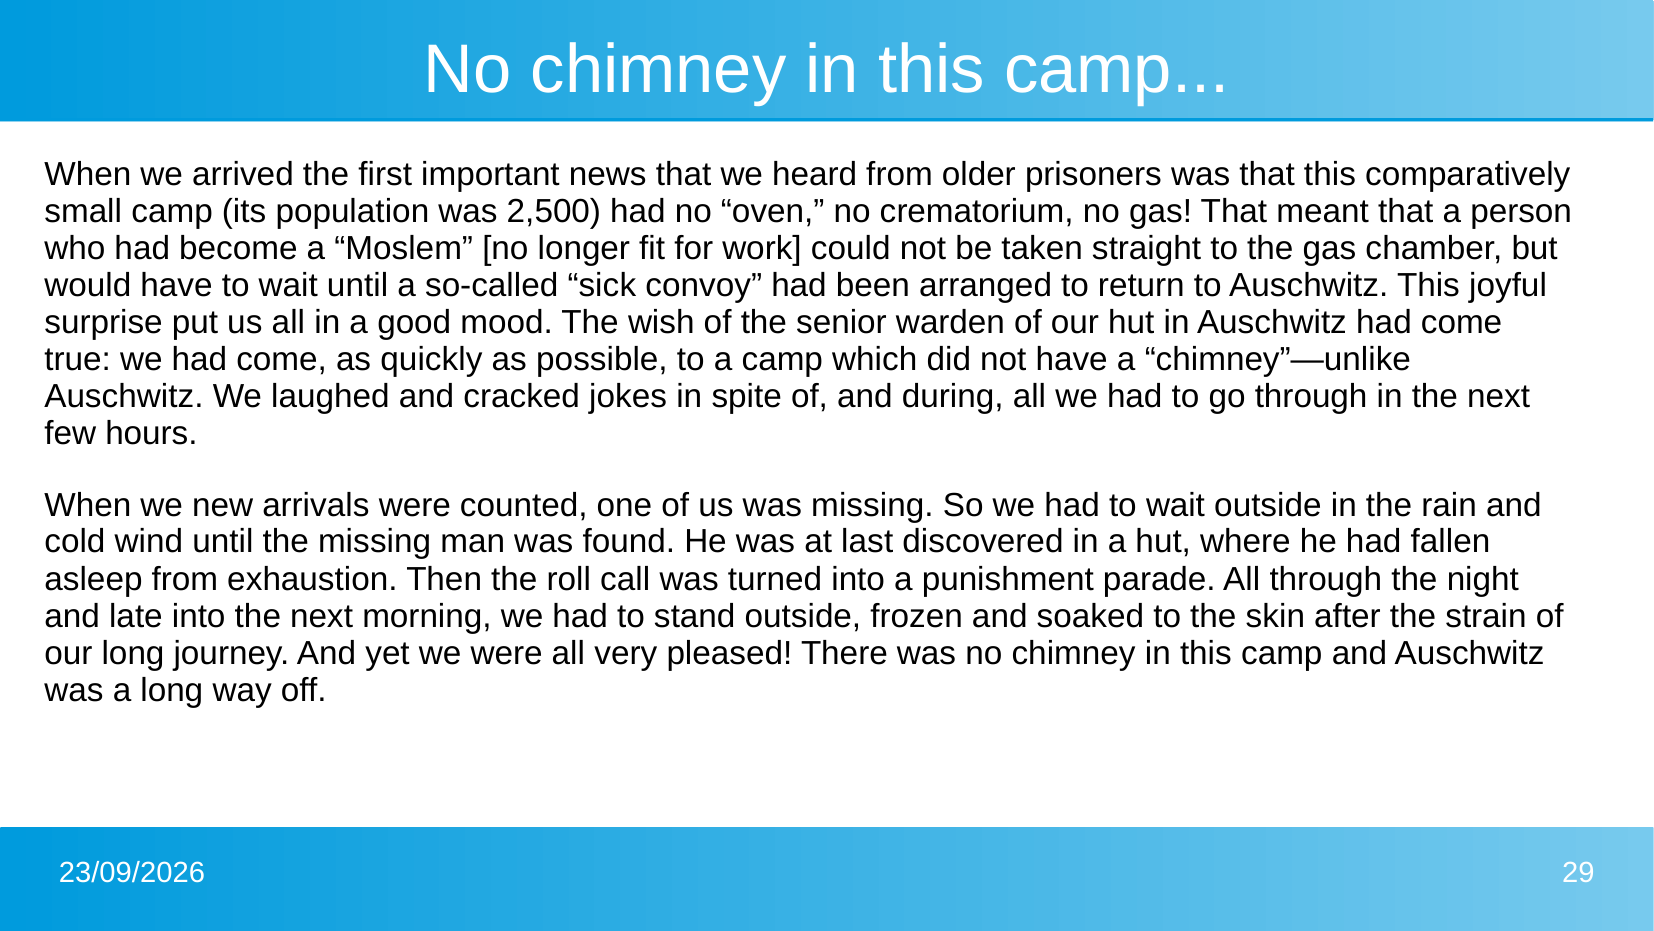

# No chimney in this camp...
When we arrived the first important news that we heard from older prisoners was that this comparatively small camp (its population was 2,500) had no “oven,” no crematorium, no gas! That meant that a person who had become a “Moslem” [no longer fit for work] could not be taken straight to the gas chamber, but would have to wait until a so-called “sick convoy” had been arranged to return to Auschwitz. This joyful surprise put us all in a good mood. The wish of the senior warden of our hut in Auschwitz had come true: we had come, as quickly as possible, to a camp which did not have a “chimney”—unlike Auschwitz. We laughed and cracked jokes in spite of, and during, all we had to go through in the next few hours.
When we new arrivals were counted, one of us was missing. So we had to wait outside in the rain and cold wind until the missing man was found. He was at last discovered in a hut, where he had fallen asleep from exhaustion. Then the roll call was turned into a punishment parade. All through the night and late into the next morning, we had to stand outside, frozen and soaked to the skin after the strain of our long journey. And yet we were all very pleased! There was no chimney in this camp and Auschwitz was a long way off.
29